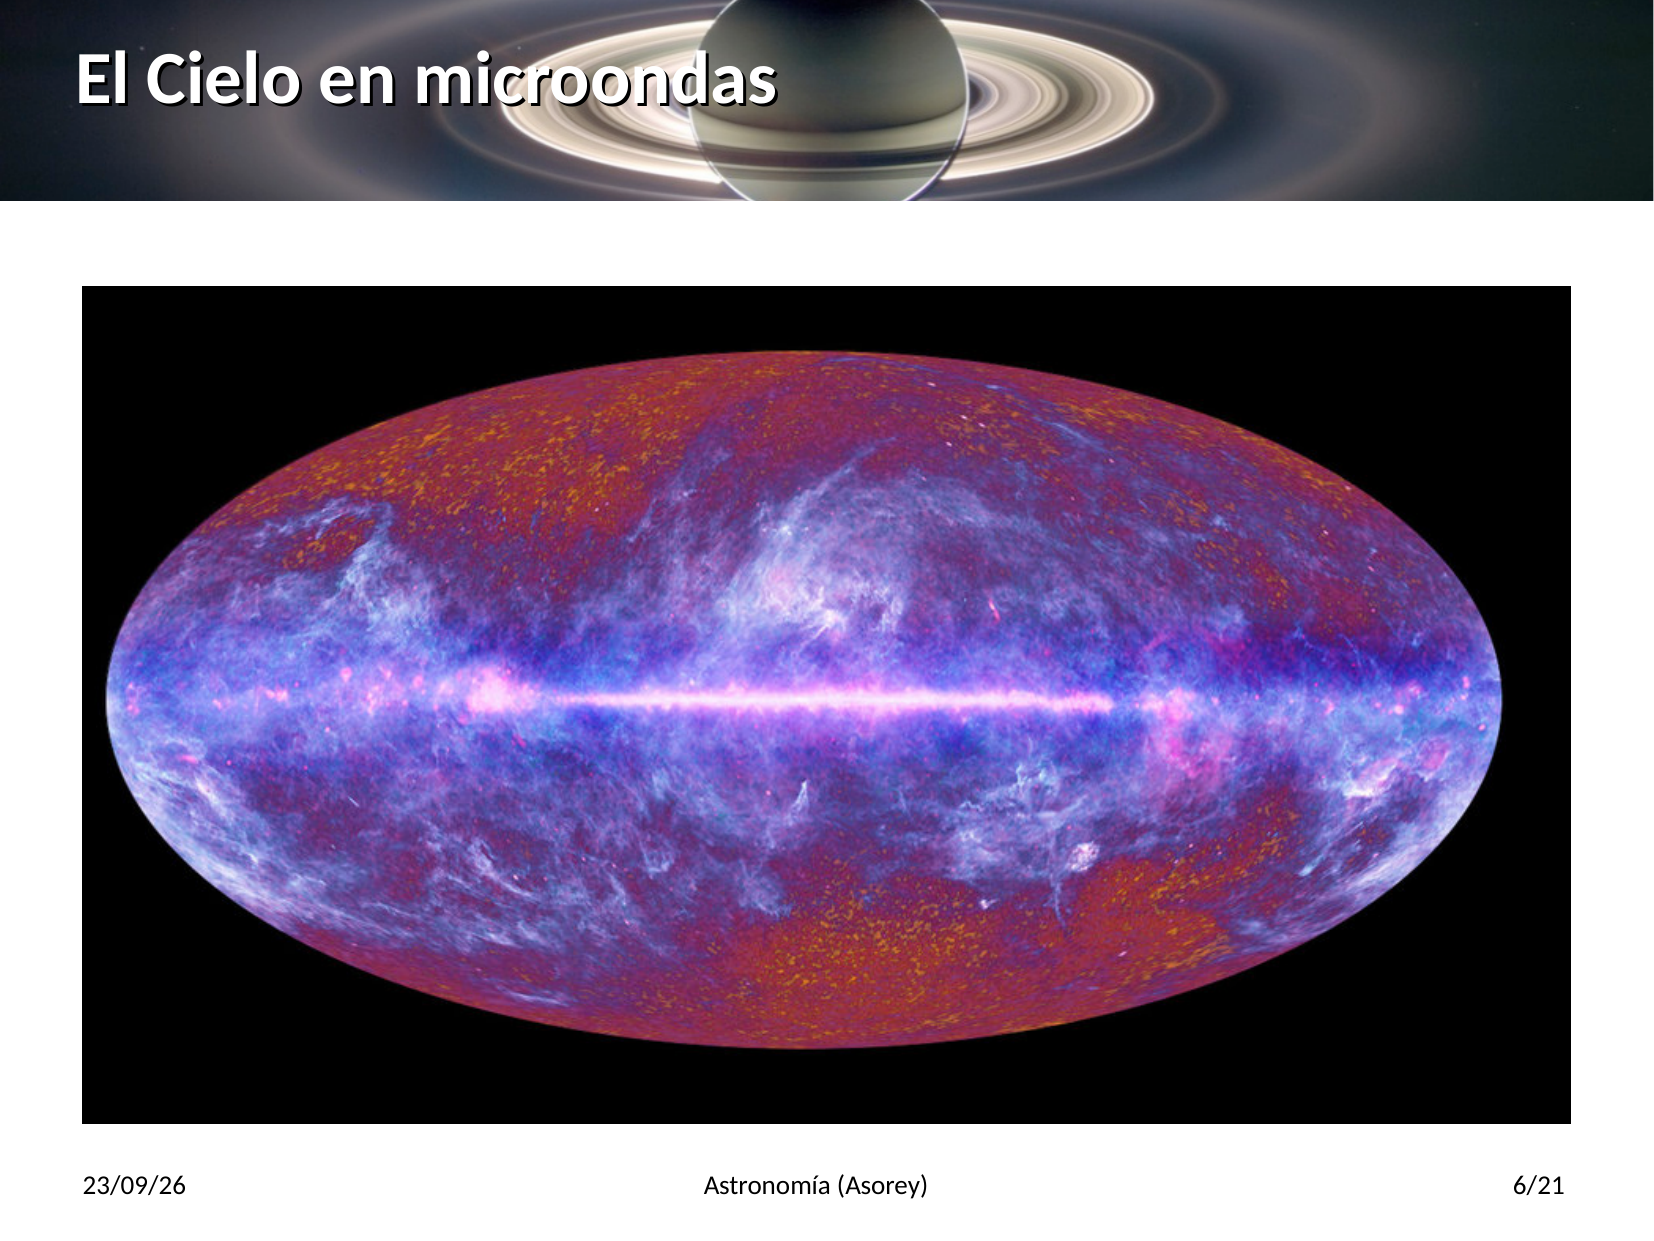

# El Cielo en microondas
Astronomía (Asorey)
6